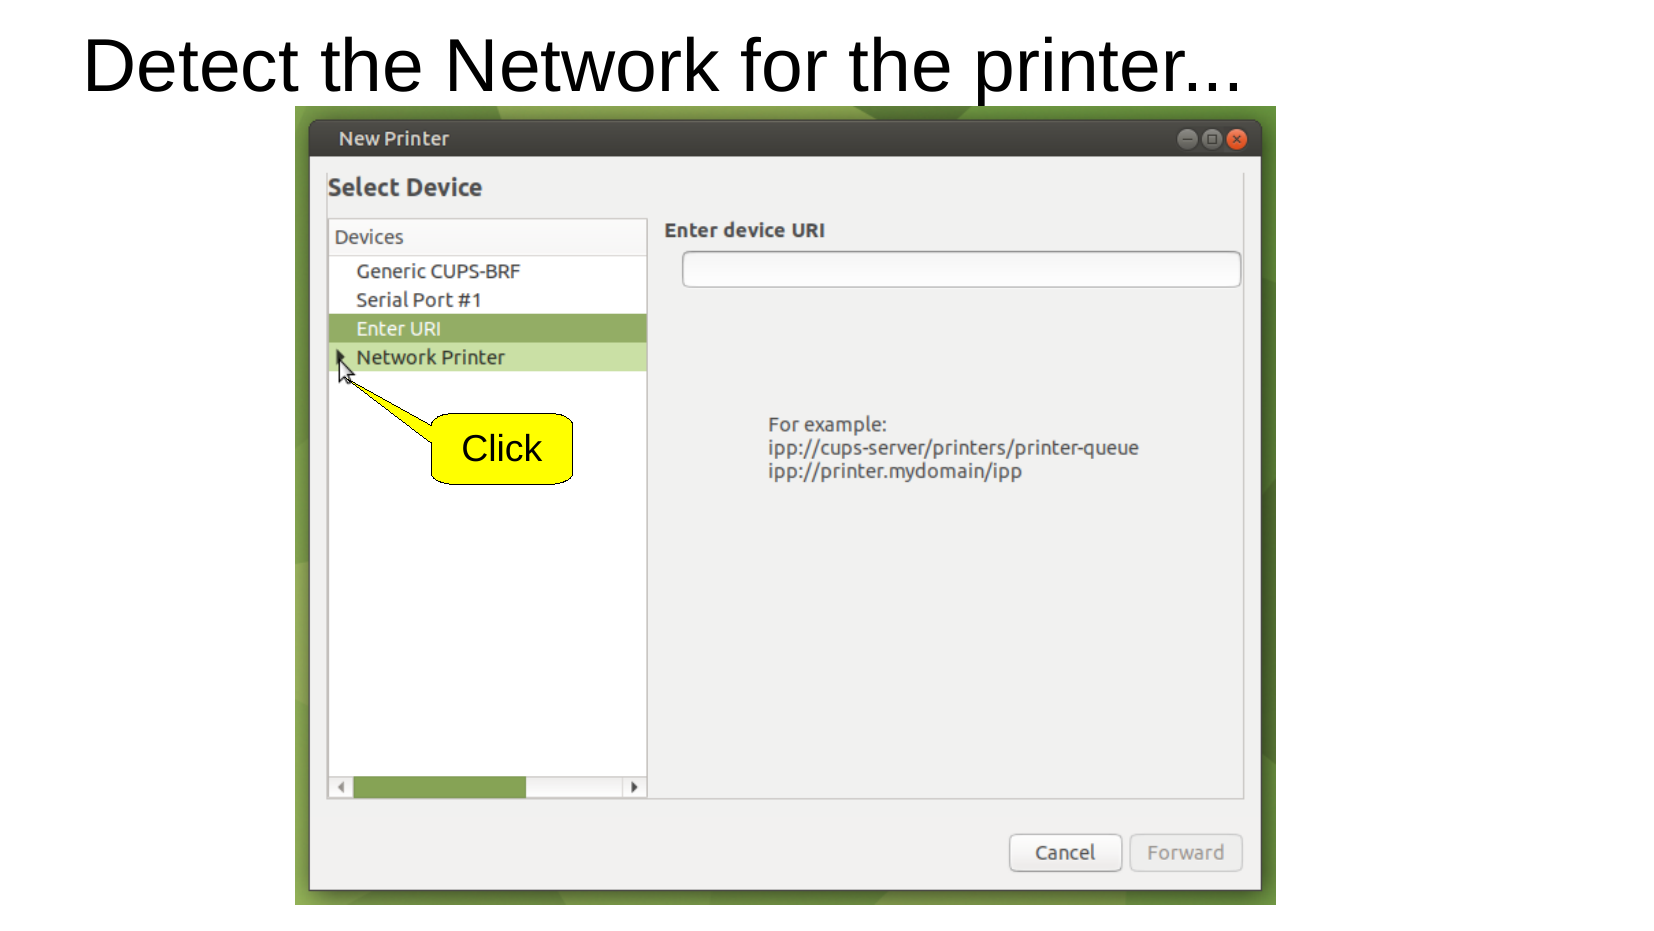

# Detect the Network for the printer...
Click